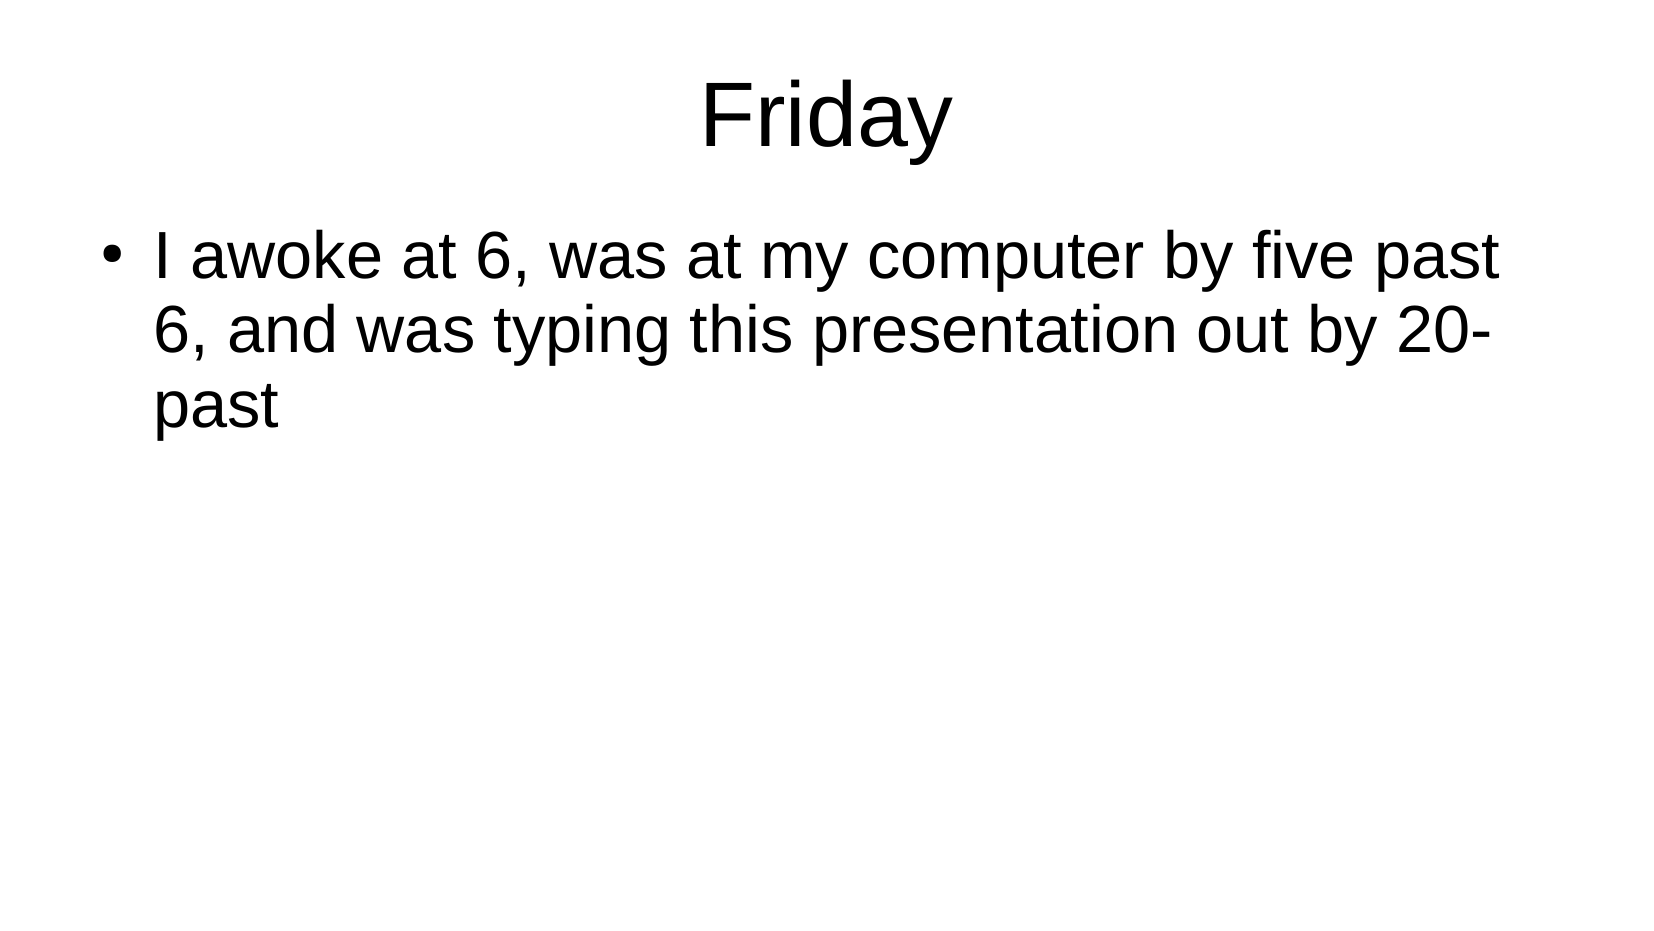

# Friday
I awoke at 6, was at my computer by five past 6, and was typing this presentation out by 20-past